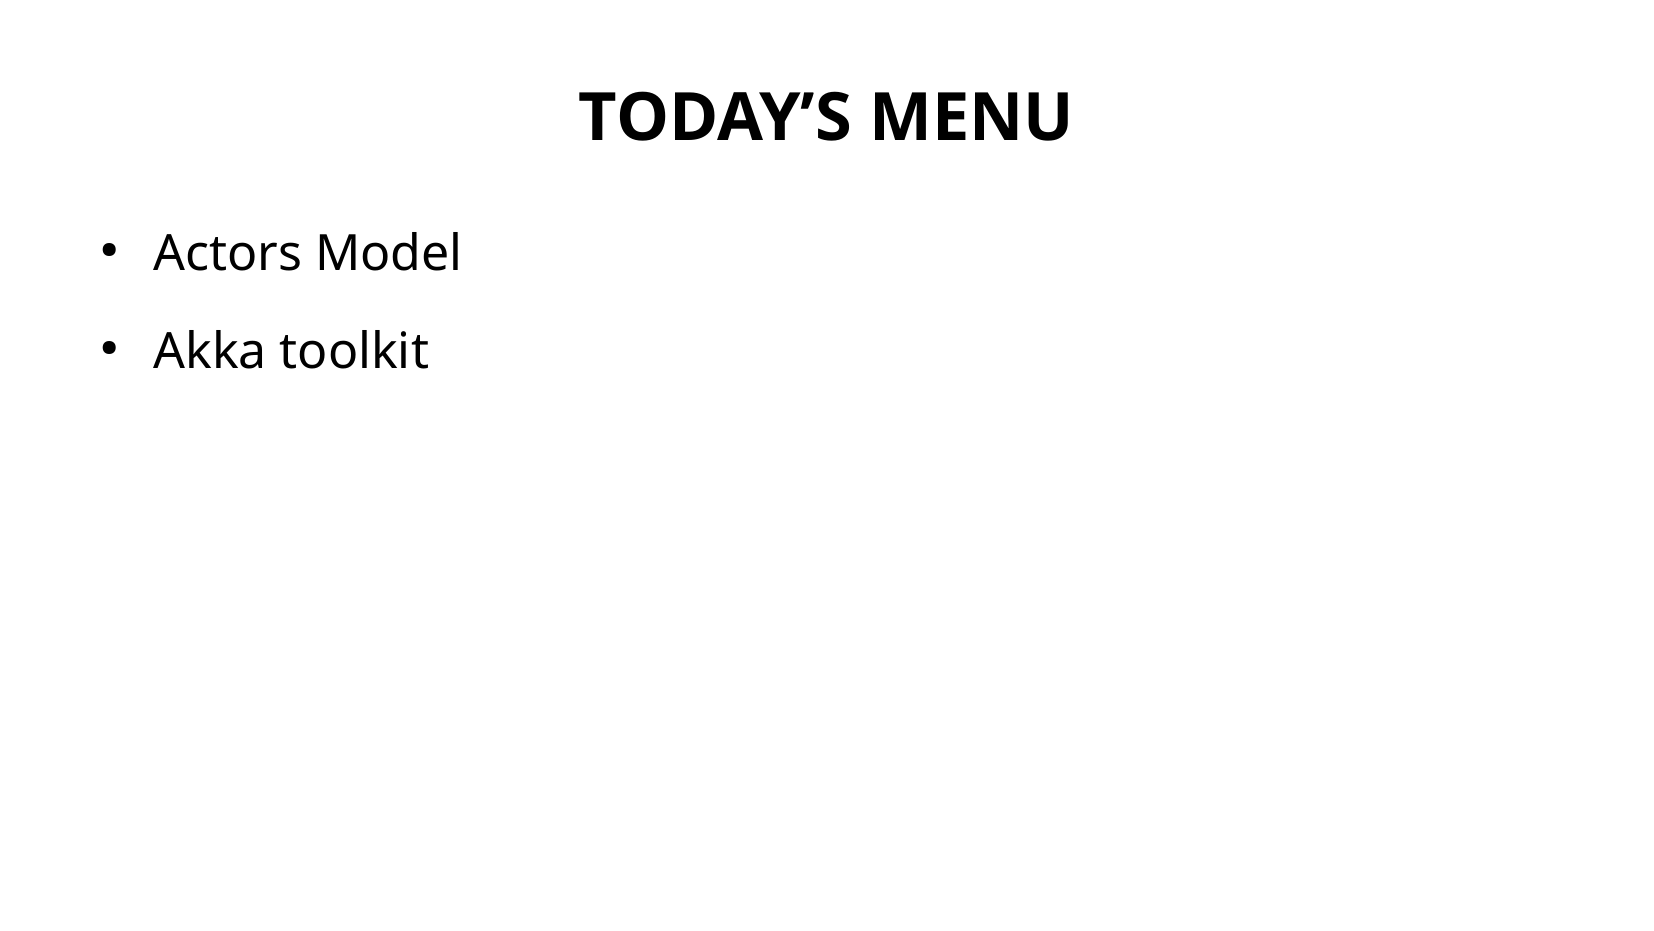

# TODAY’S MENU
Actors Model
Akka toolkit